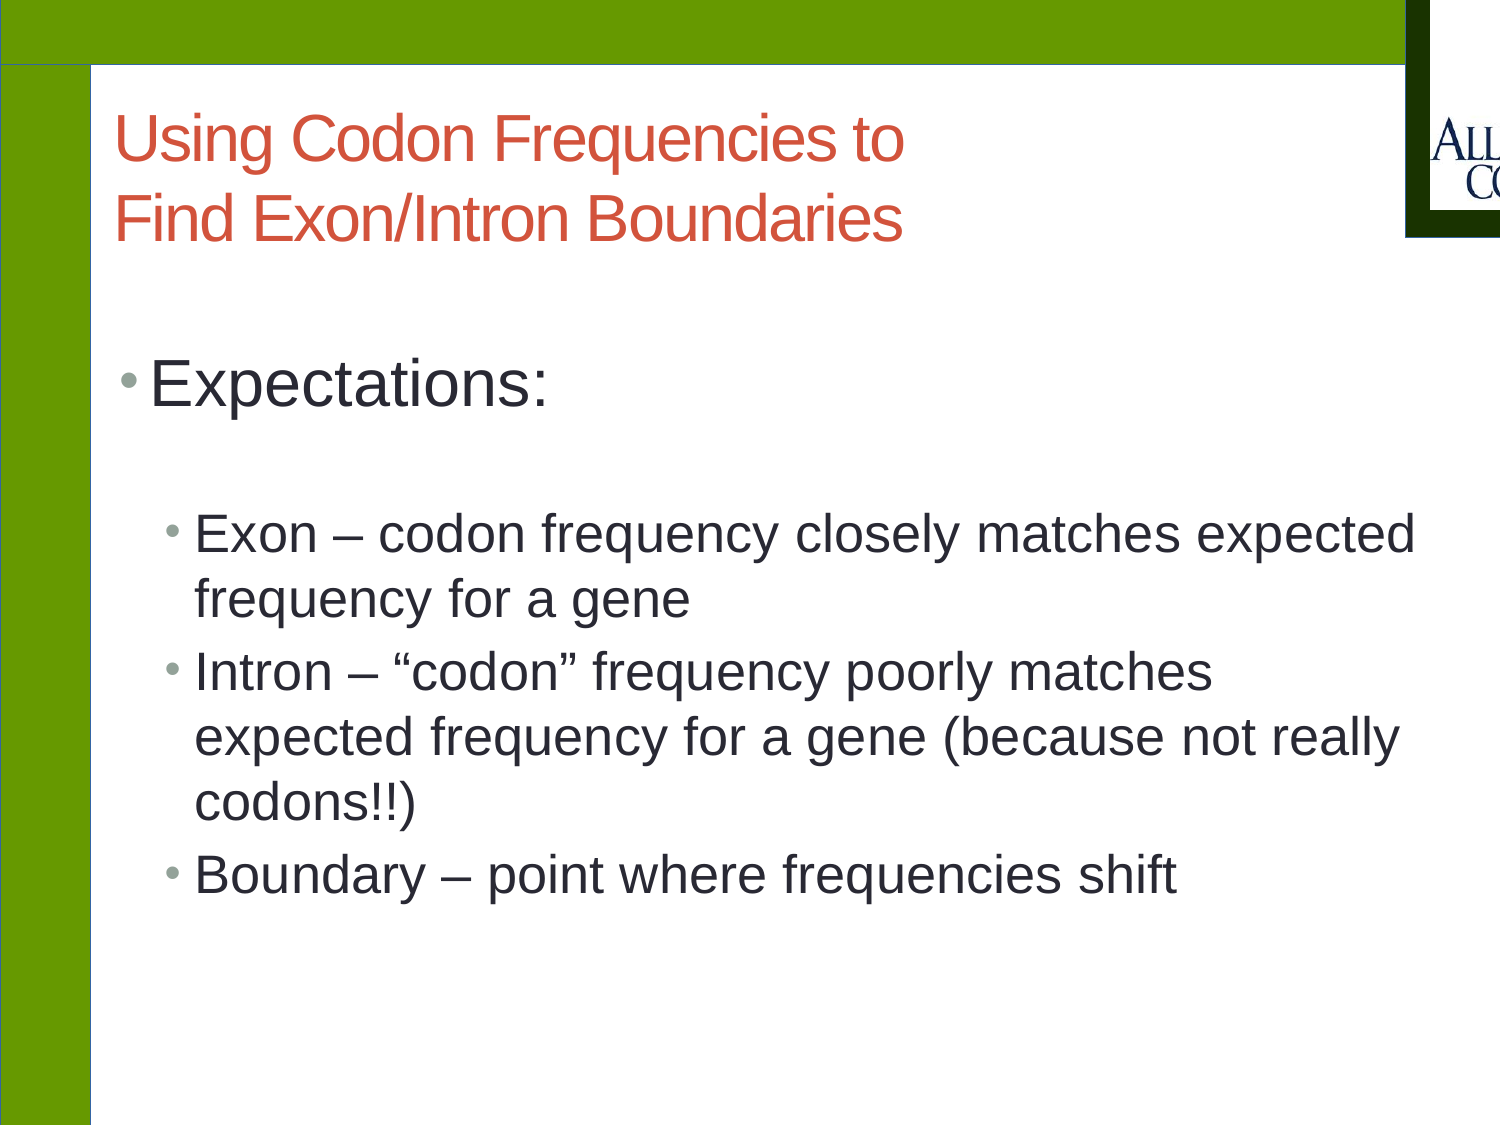

# Using Codon Frequencies to Find Exon/Intron Boundaries
Expectations:
Exon – codon frequency closely matches expected frequency for a gene
Intron – “codon” frequency poorly matches expected frequency for a gene (because not really codons!!)
Boundary – point where frequencies shift